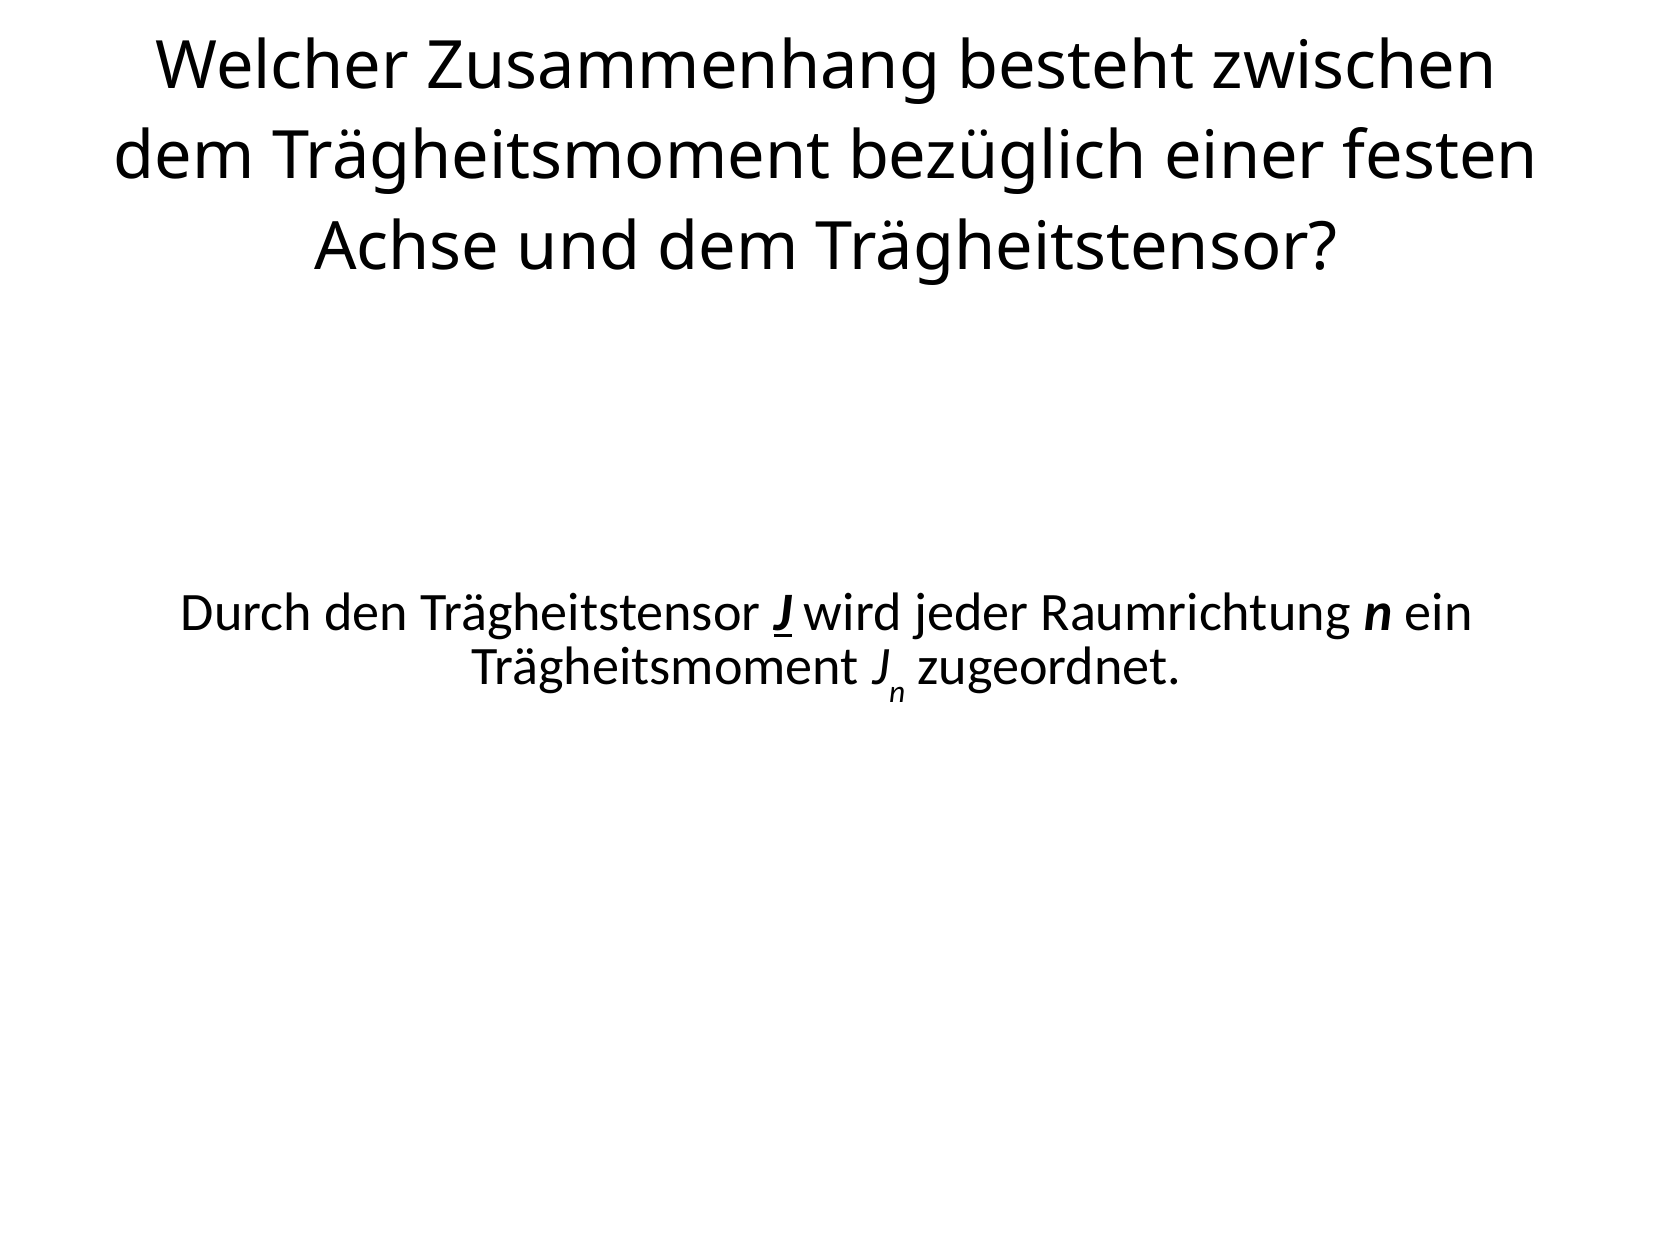

# Welcher Zusammenhang besteht zwischen dem Trägheitsmoment bezüglich einer festen Achse und dem Trägheitstensor?
Durch den Trägheitstensor J wird jeder Raumrichtung n ein Trägheitsmoment Jn zugeordnet.